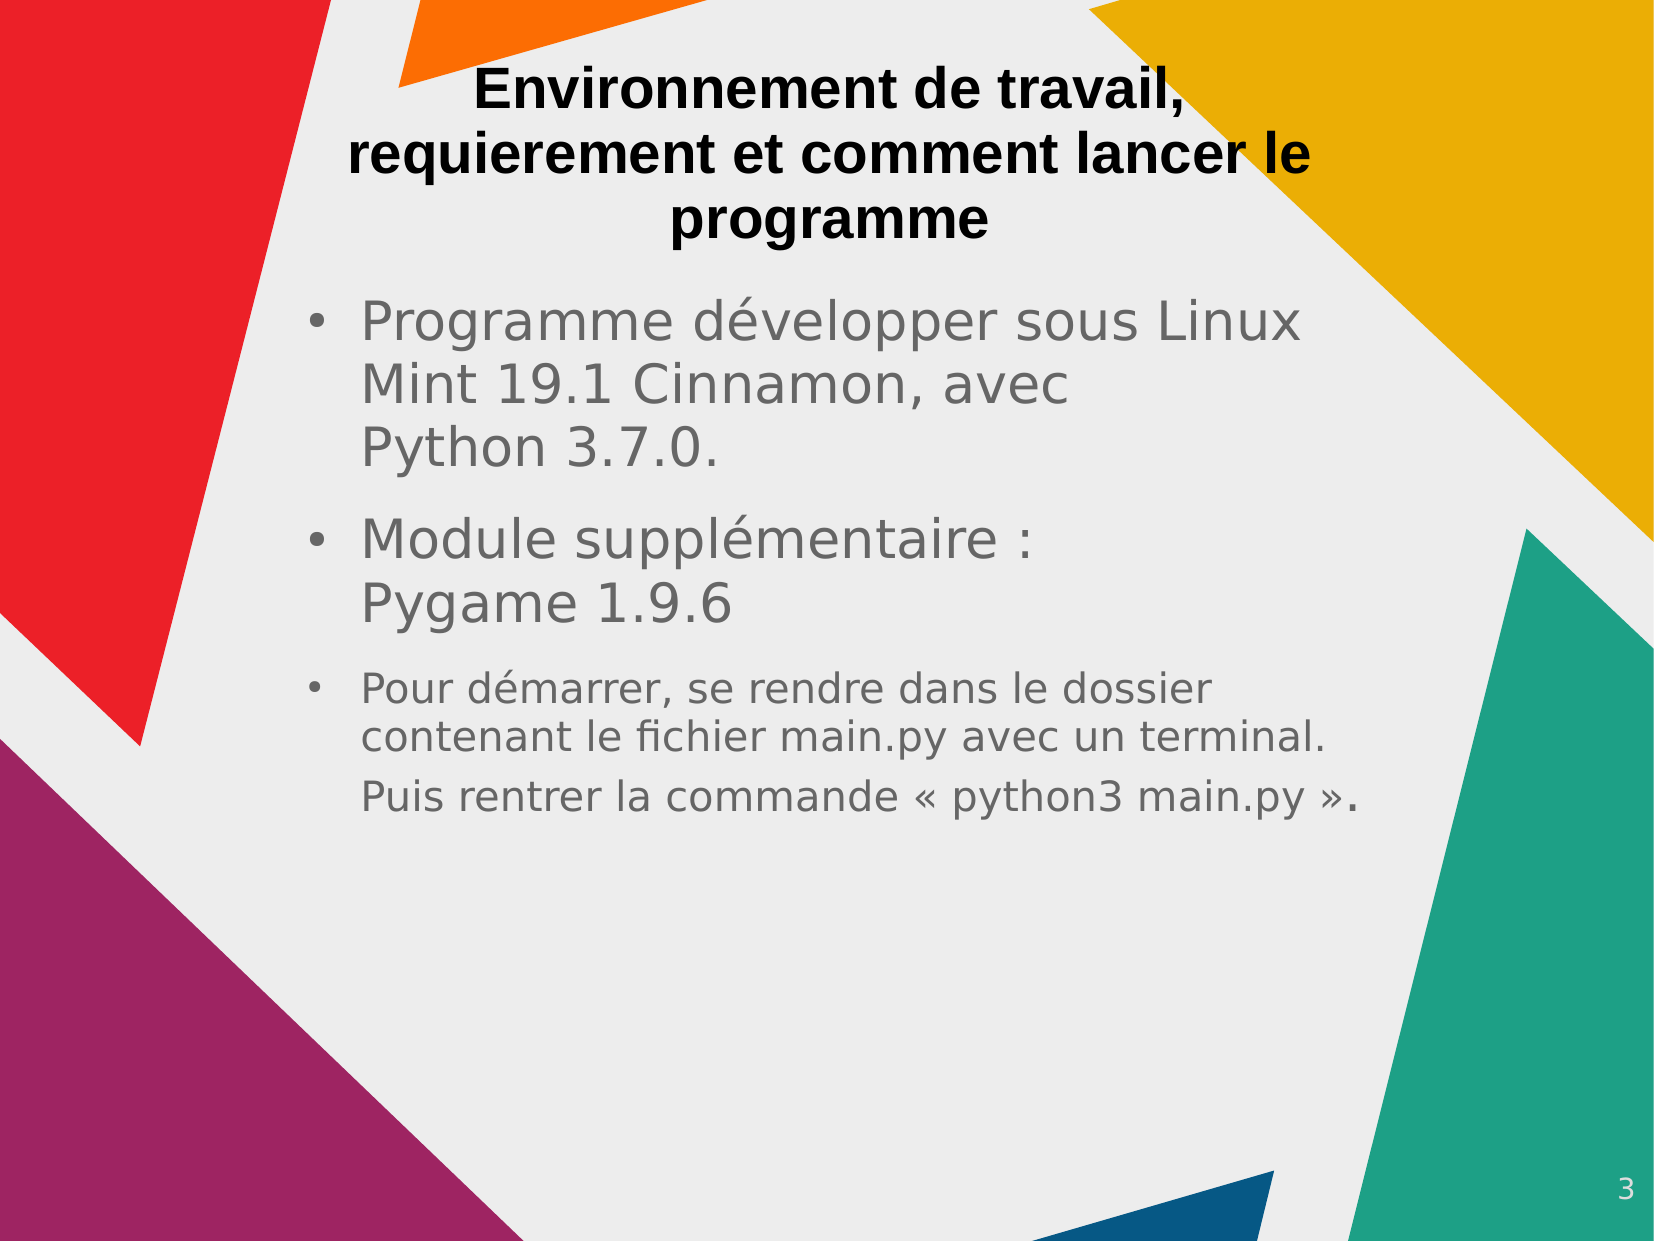

# Environnement de travail, requierement et comment lancer le programme
Programme développer sous Linux Mint 19.1 Cinnamon, avec Python 3.7.0.
Module supplémentaire : Pygame 1.9.6
Pour démarrer, se rendre dans le dossier contenant le fichier main.py avec un terminal. Puis rentrer la commande « python3 main.py ».
3